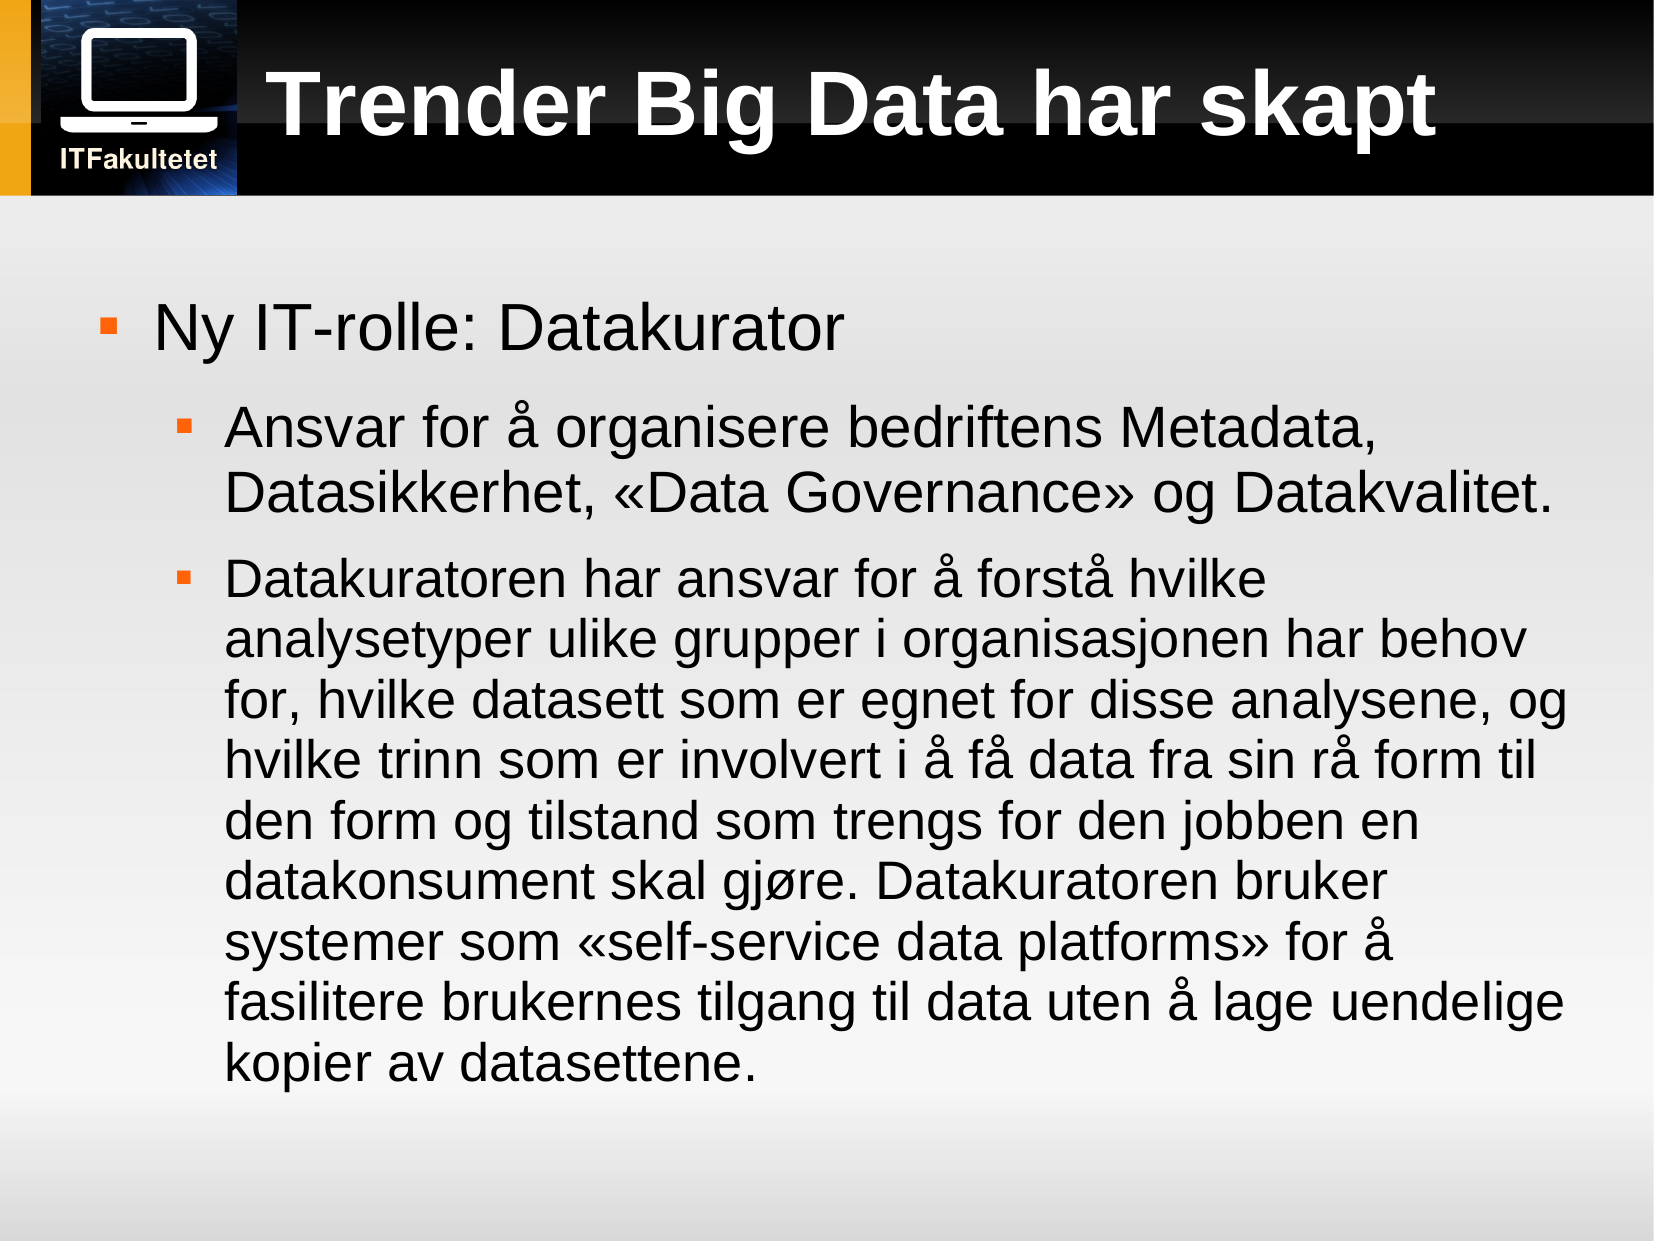

# Trender Big Data har skapt
Ny IT-rolle: Datakurator
Ansvar for å organisere bedriftens Metadata, Datasikkerhet, «Data Governance» og Datakvalitet.
Datakuratoren har ansvar for å forstå hvilke analysetyper ulike grupper i organisasjonen har behov for, hvilke datasett som er egnet for disse analysene, og hvilke trinn som er involvert i å få data fra sin rå form til den form og tilstand som trengs for den jobben en datakonsument skal gjøre. Datakuratoren bruker systemer som «self-service data platforms» for å fasilitere brukernes tilgang til data uten å lage uendelige kopier av datasettene.